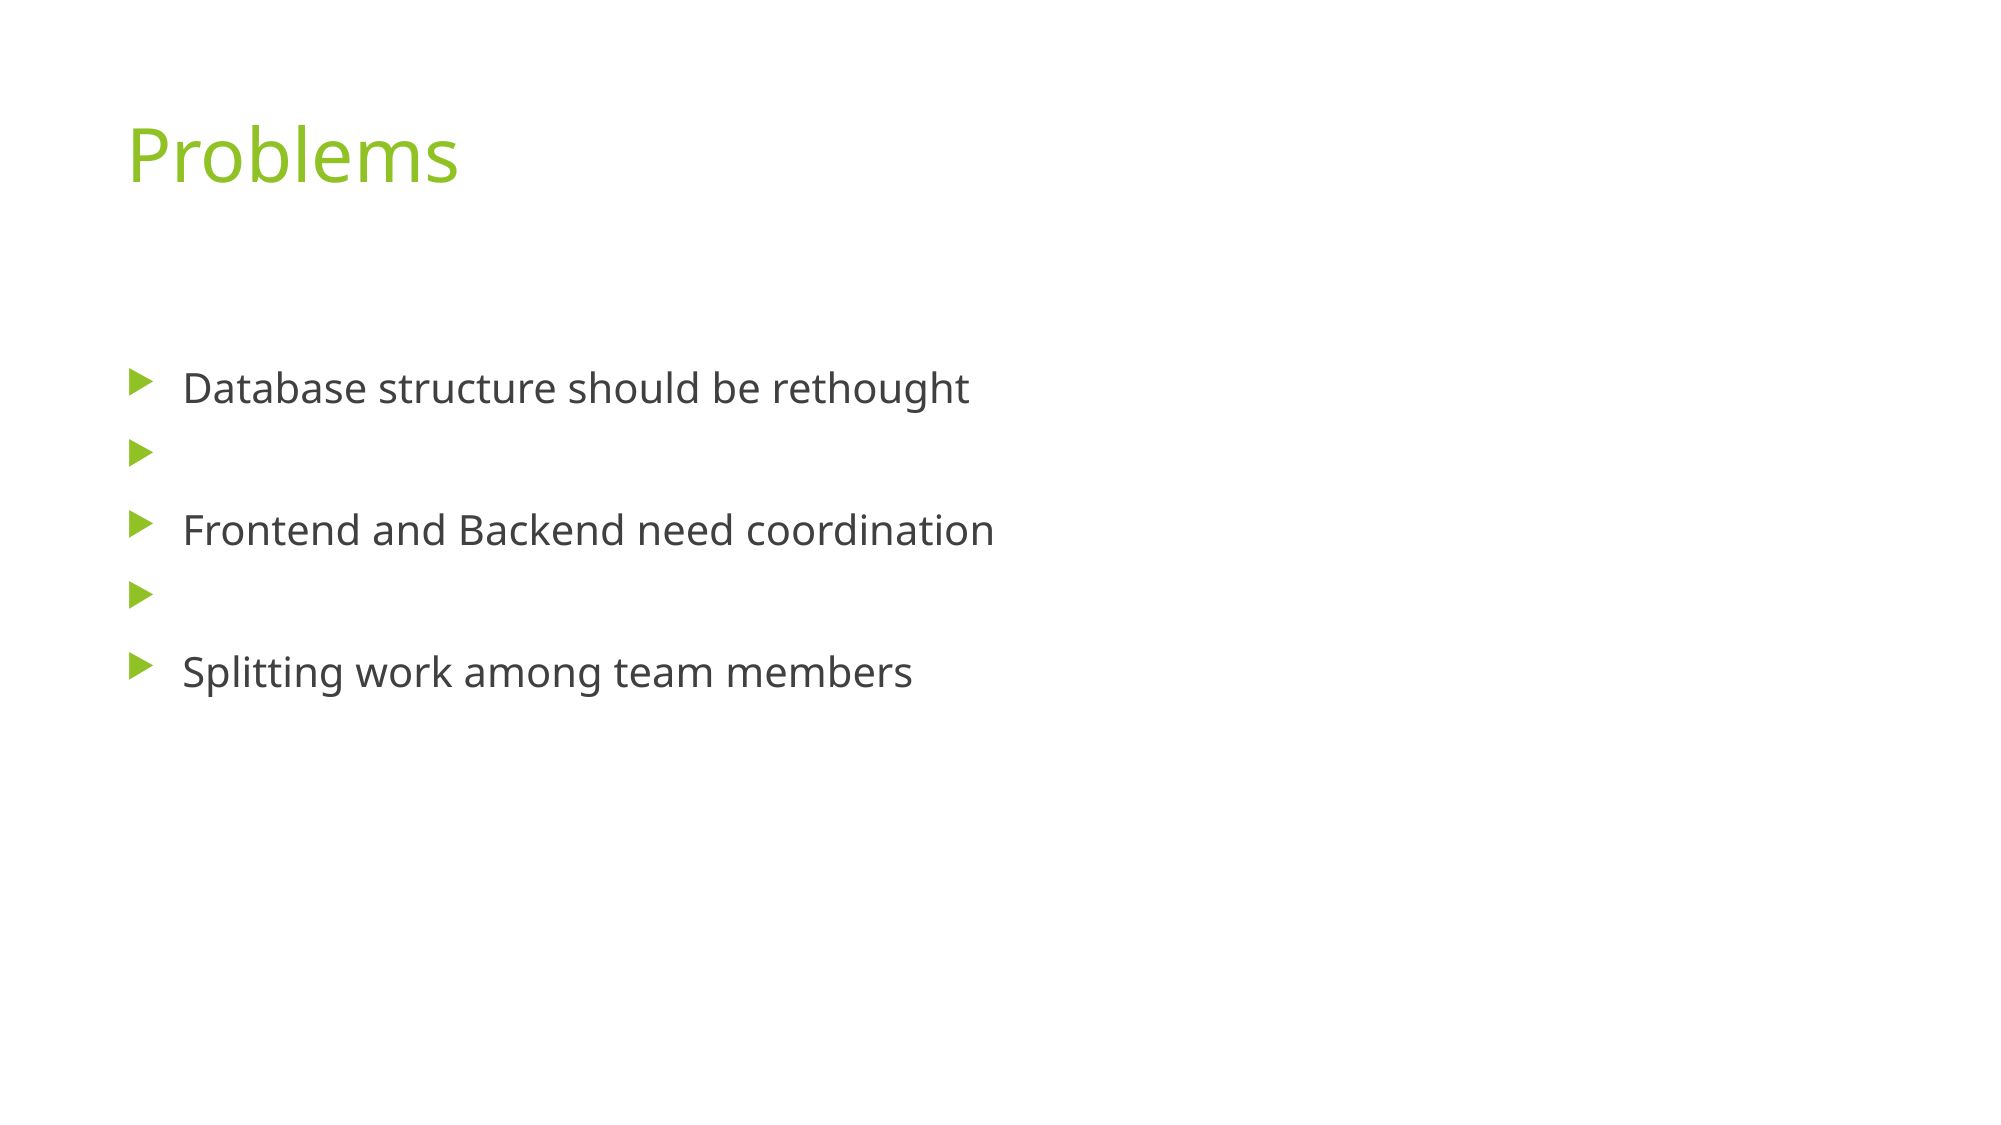

# Problems
Database structure should be rethought
Frontend and Backend need coordination
Splitting work among team members